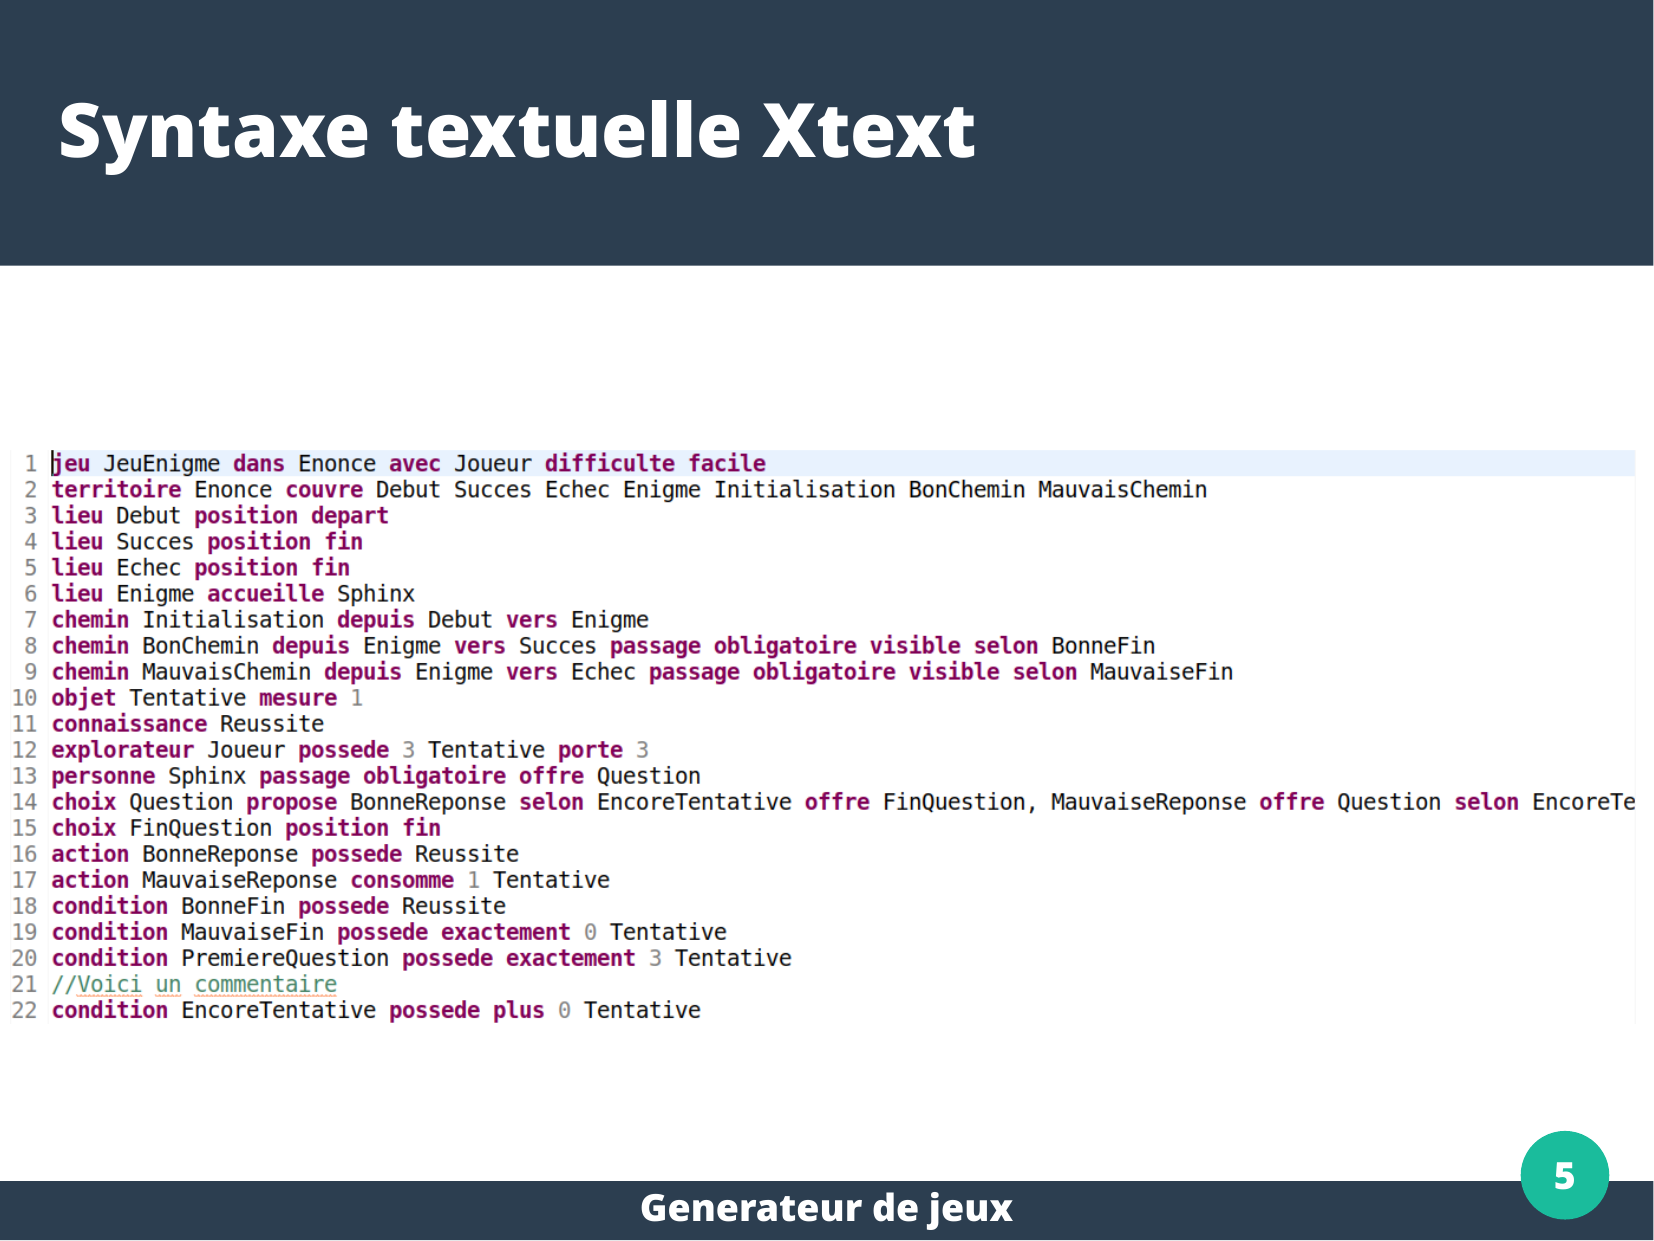

# Syntaxe textuelle Xtext
5
Generateur de jeux